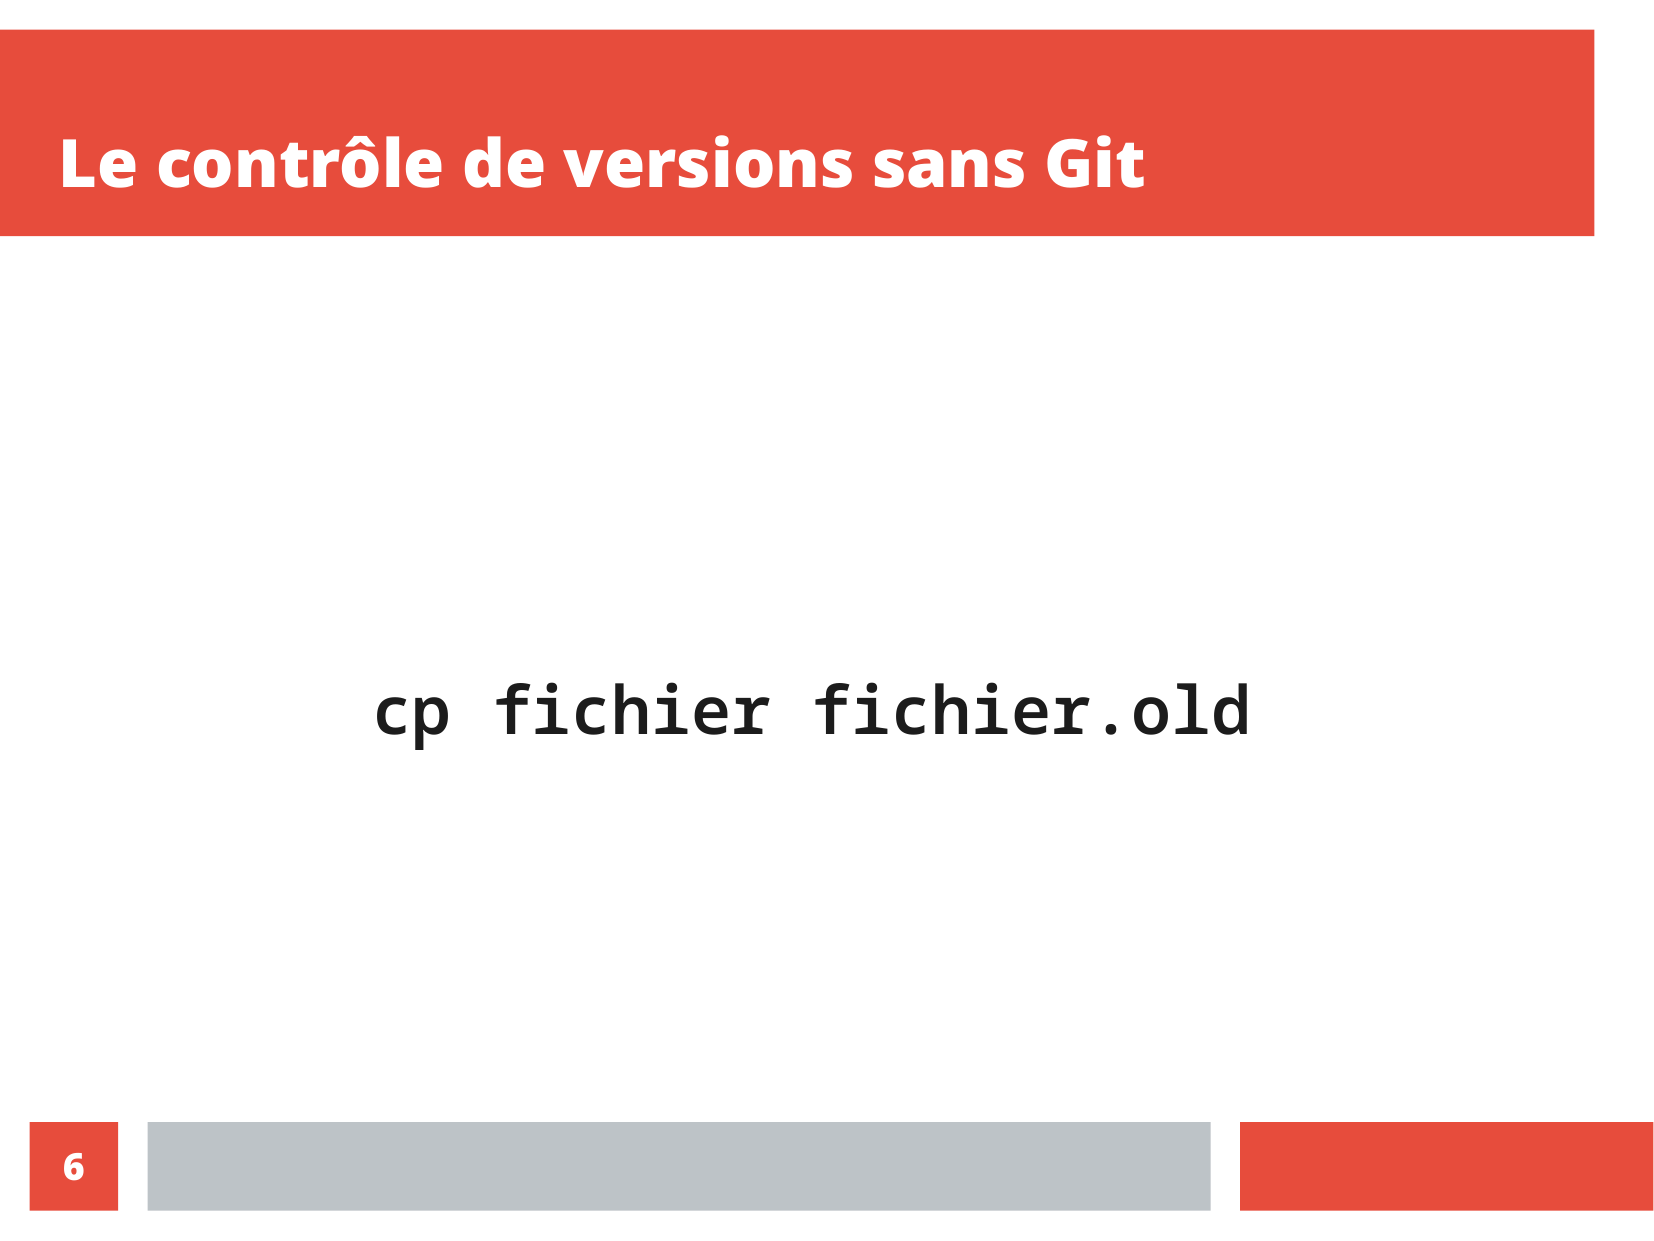

# Le contrôle de versions sans Git
cp fichier fichier.old
6